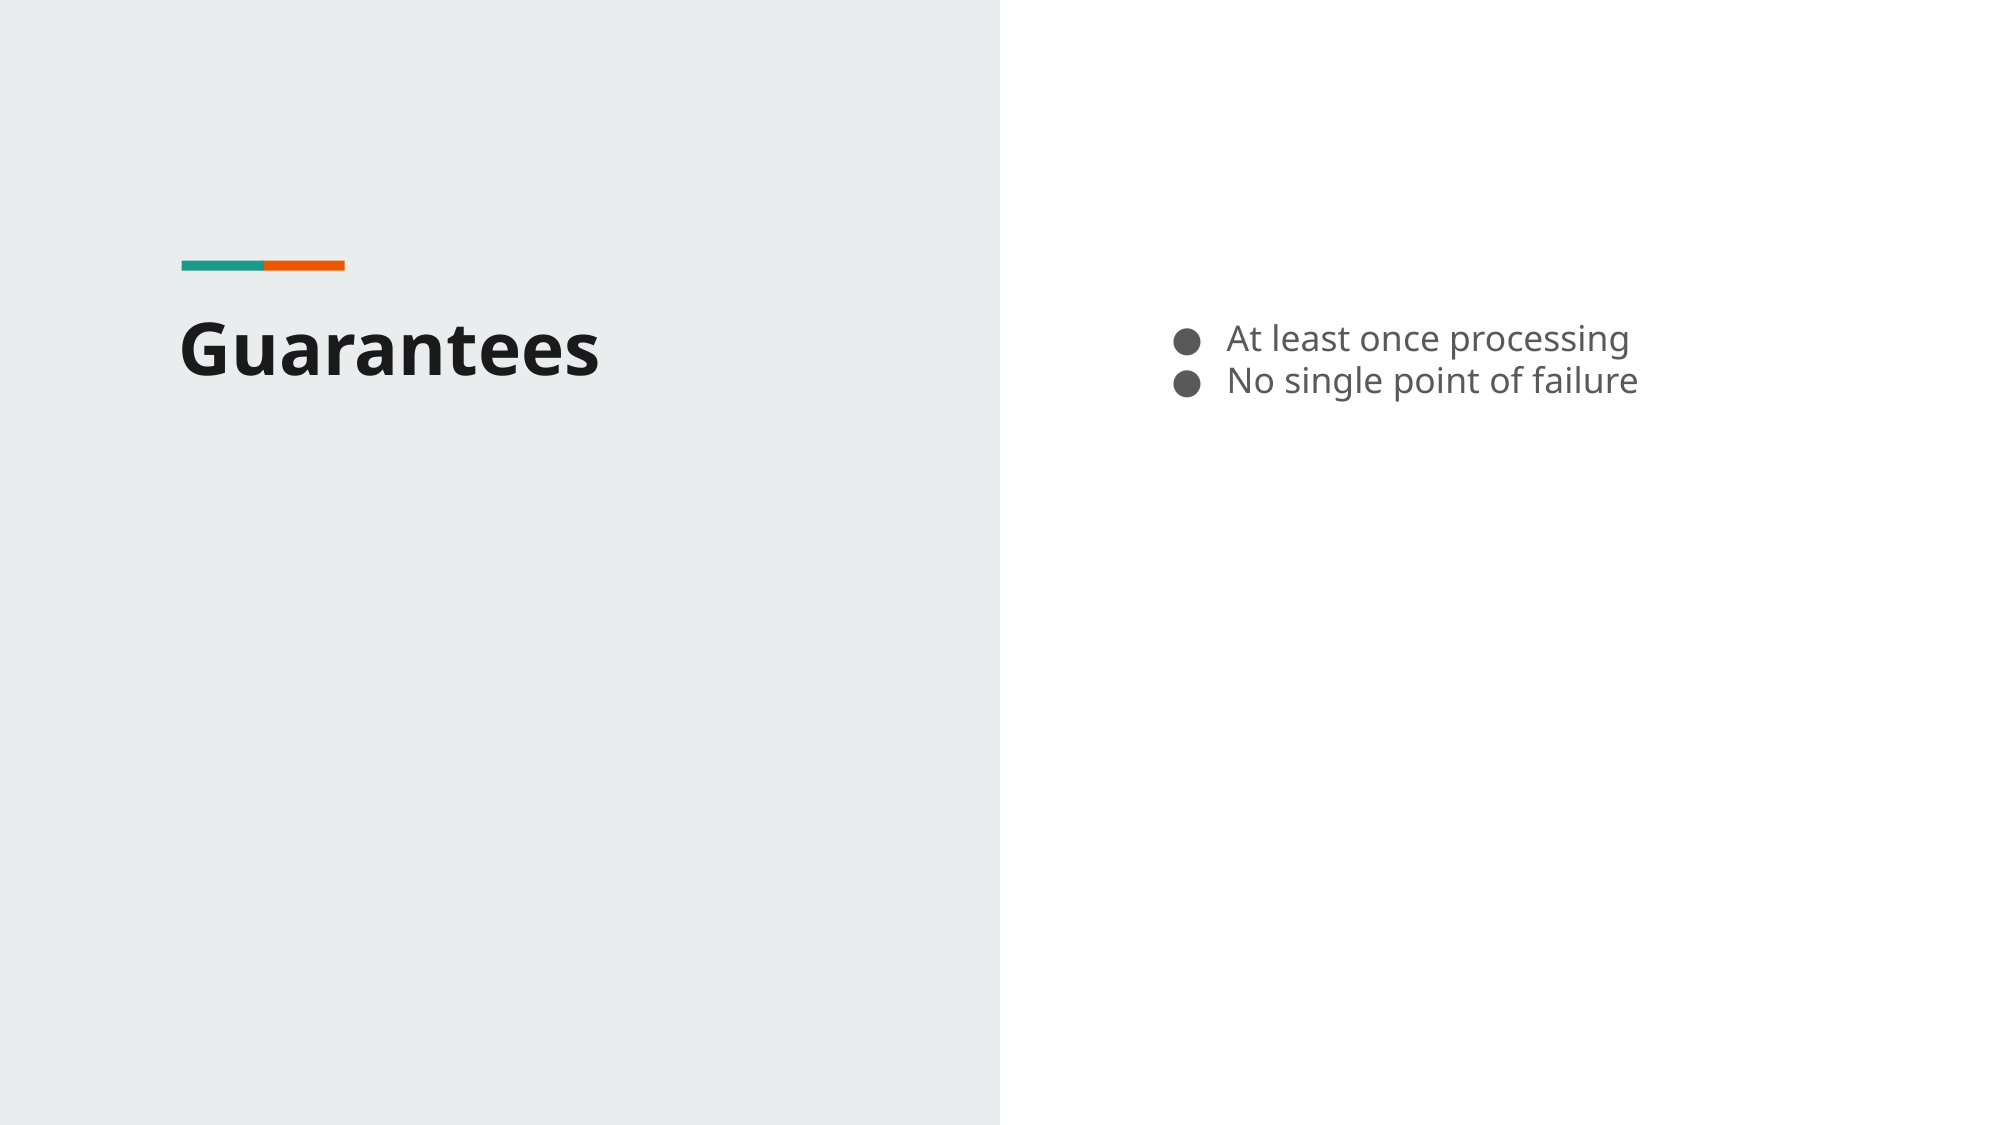

# Guarantees
At least once processing
No single point of failure